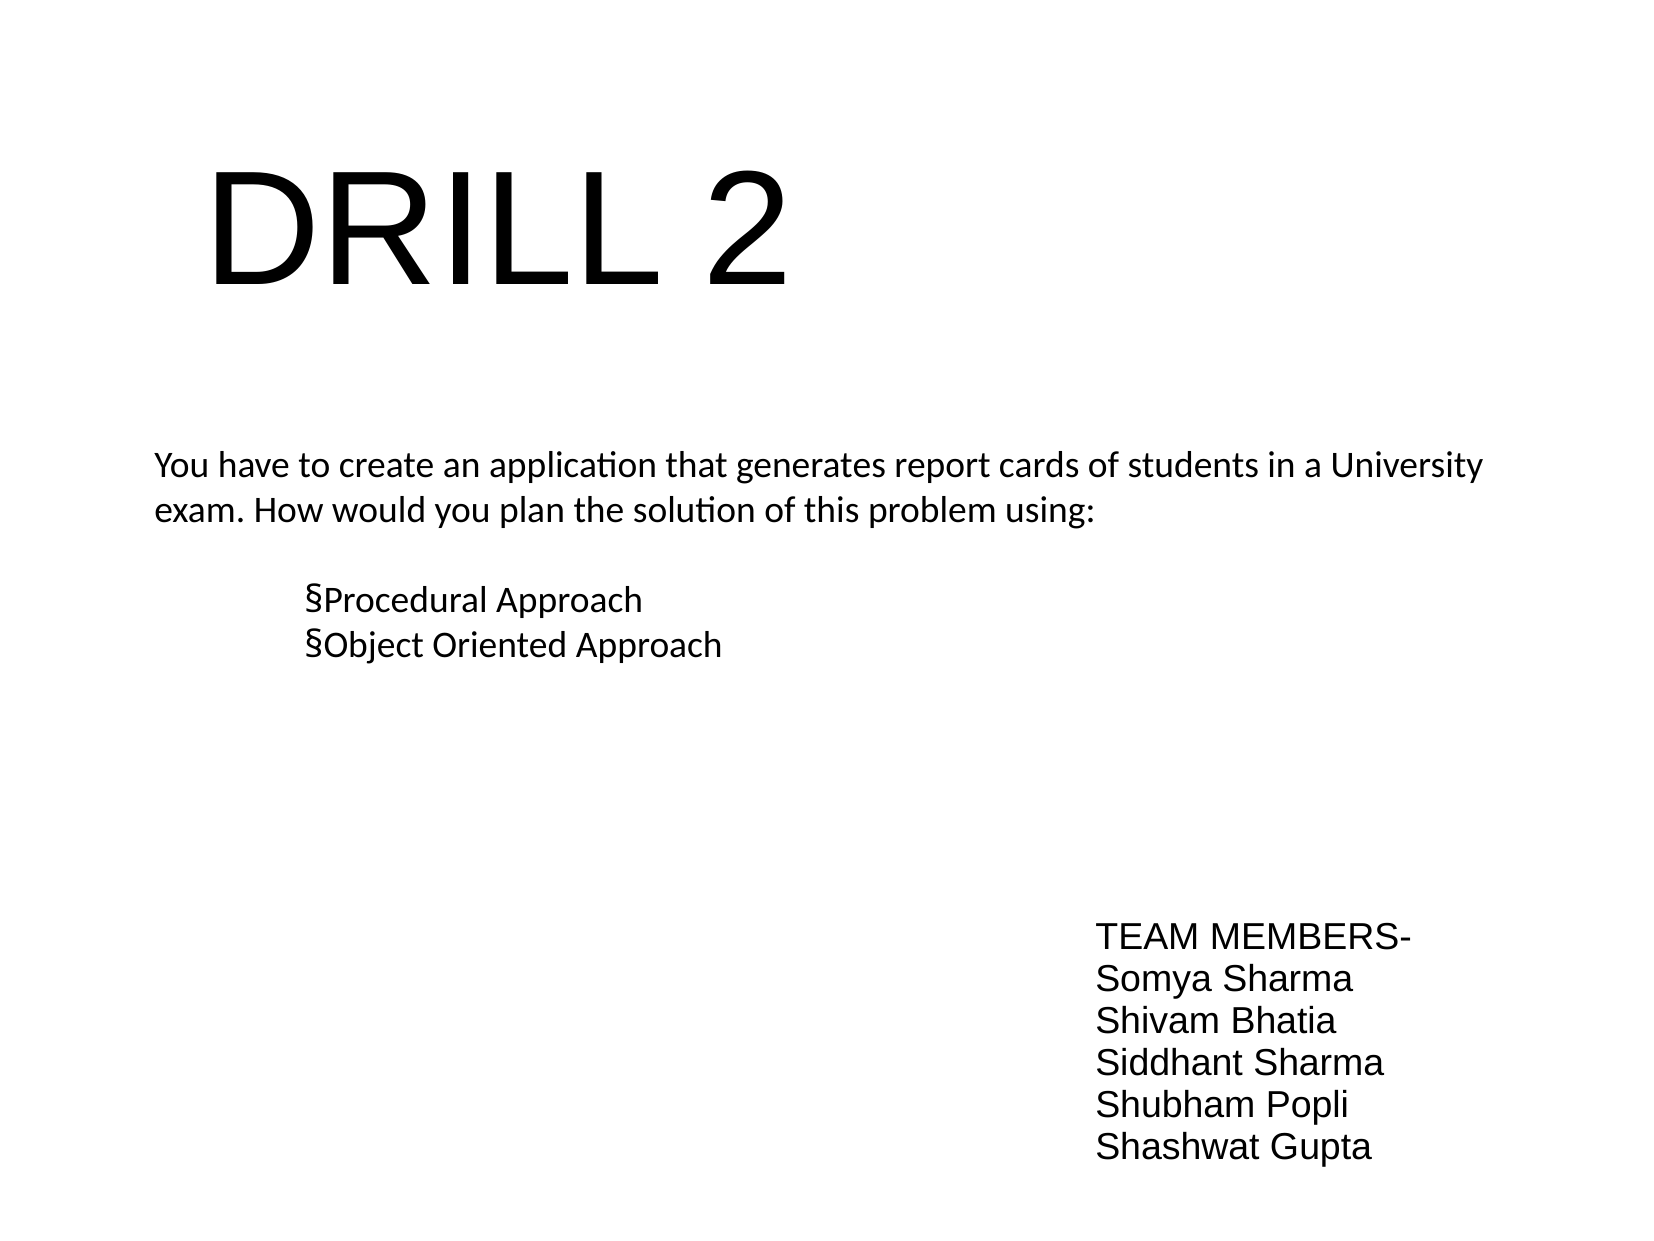

DRILL 2
You have to create an application that generates report cards of students in a University exam. How would you plan the solution of this problem using:
Procedural Approach
Object Oriented Approach
TEAM MEMBERS-
Somya Sharma
Shivam Bhatia
Siddhant Sharma
Shubham Popli
Shashwat Gupta